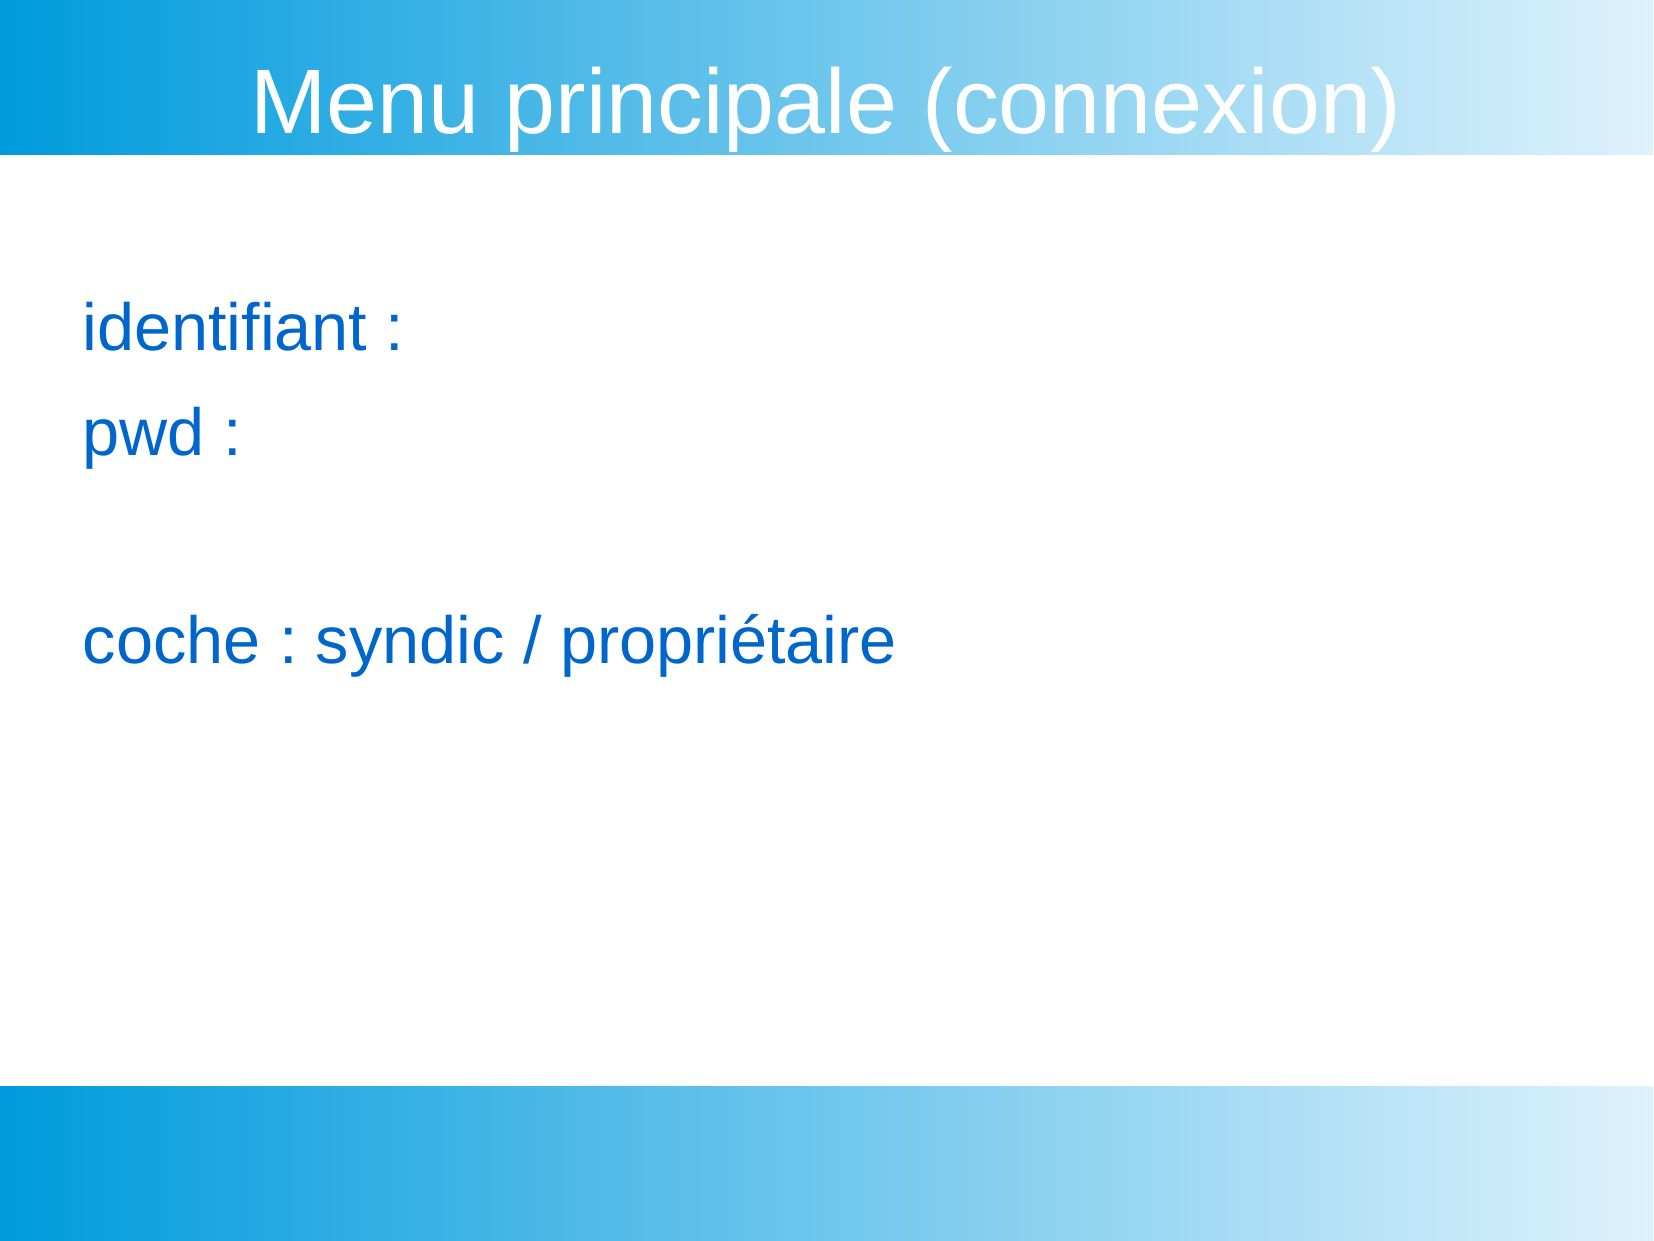

# Menu principale (connexion)
identifiant :
pwd :
coche : syndic / propriétaire